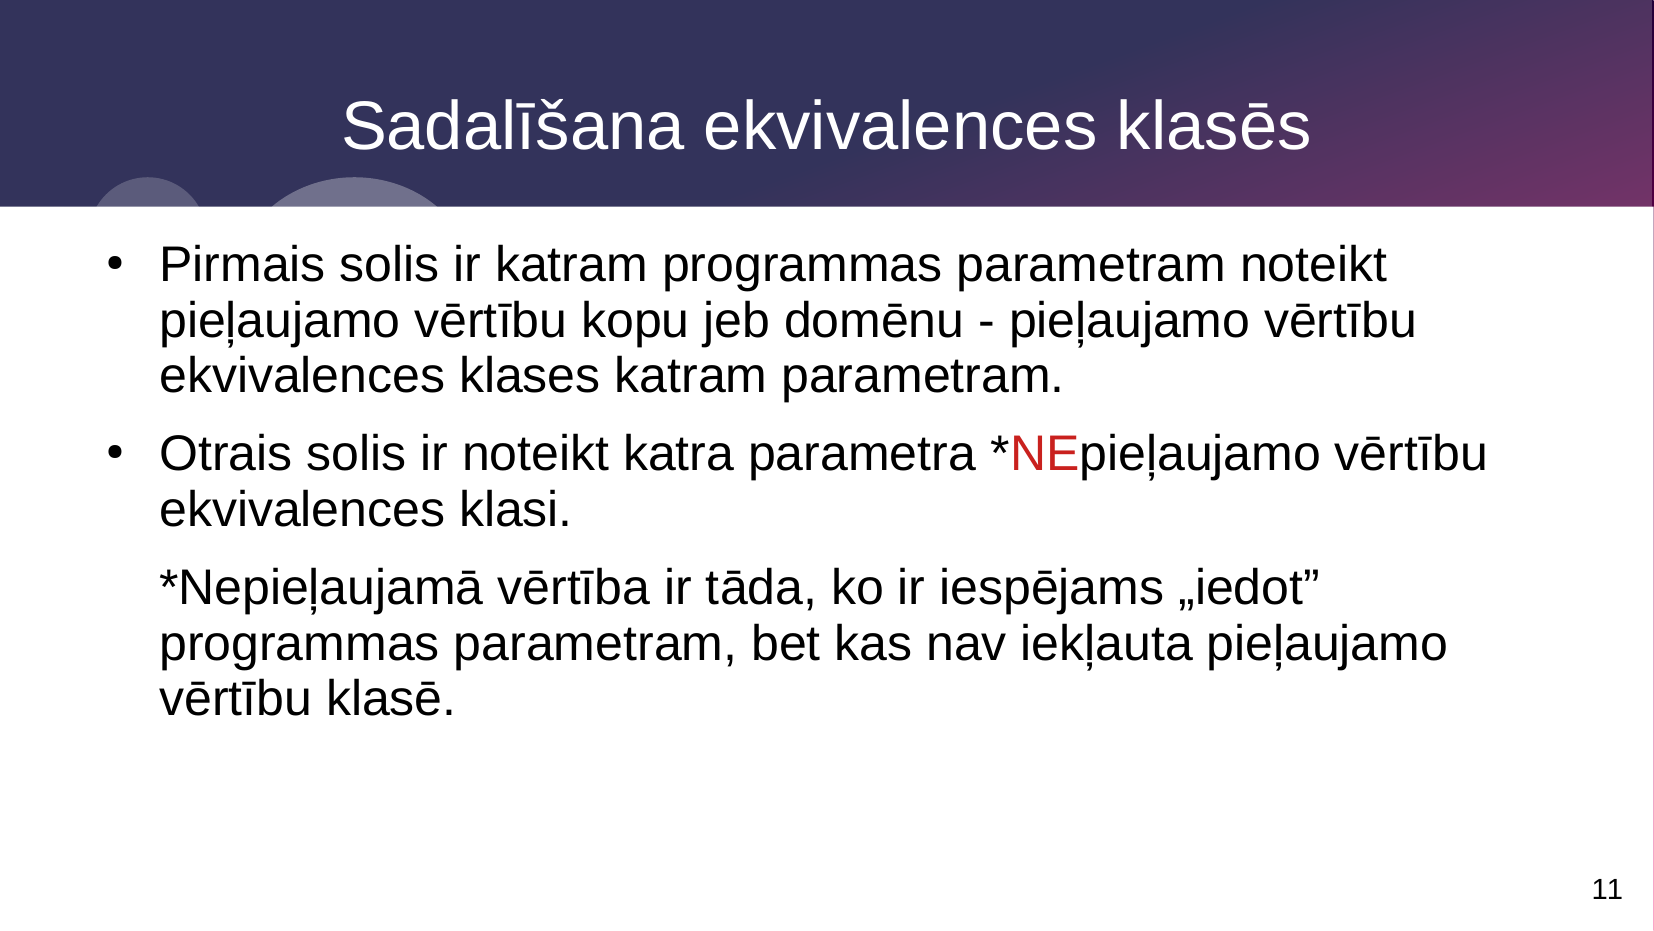

# Sadalīšana ekvivalences klasēs
Pirmais solis ir katram programmas parametram noteikt pieļaujamo vērtību kopu jeb domēnu - pieļaujamo vērtību ekvivalences klases katram parametram.
Otrais solis ir noteikt katra parametra *NEpieļaujamo vērtību ekvivalences klasi.
*Nepieļaujamā vērtība ir tāda, ko ir iespējams „iedot” programmas parametram, bet kas nav iekļauta pieļaujamo vērtību klasē.